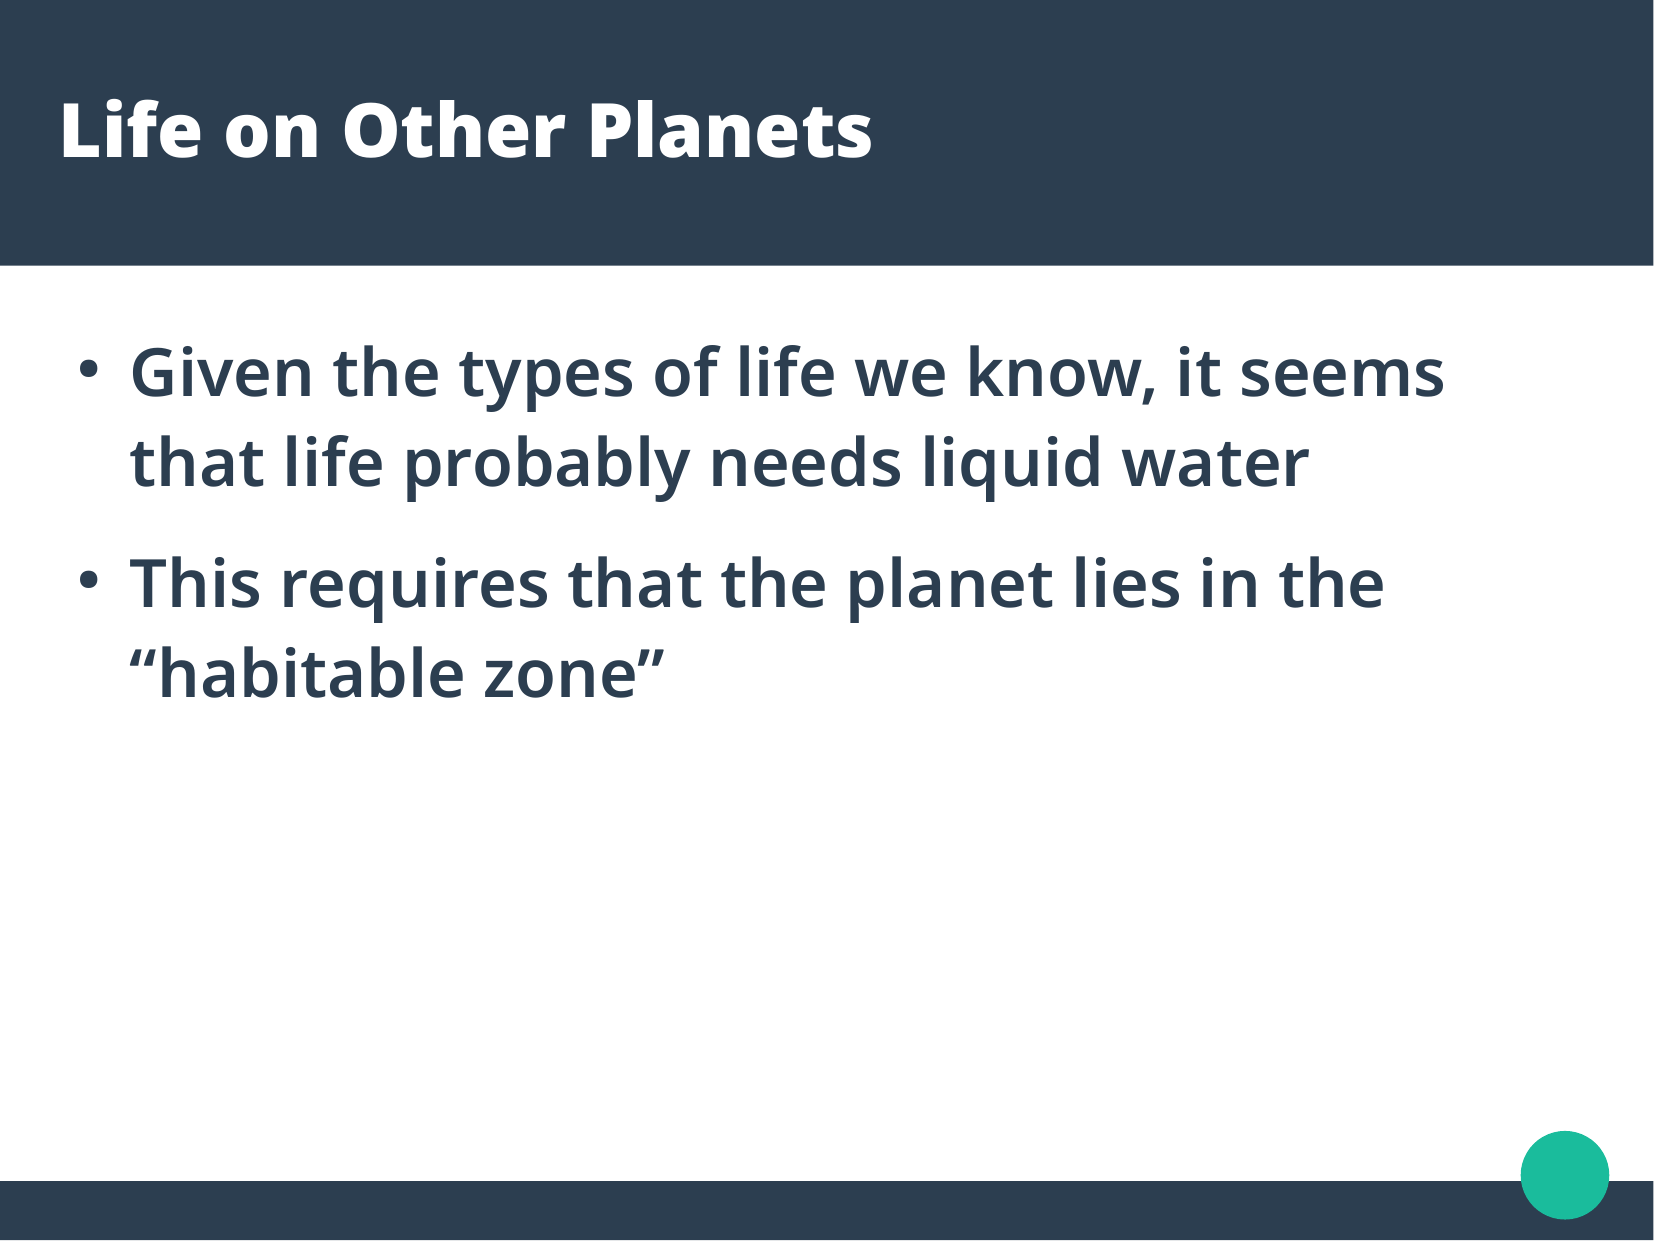

# Life on Other Planets
Given the types of life we know, it seems that life probably needs liquid water
This requires that the planet lies in the “habitable zone”